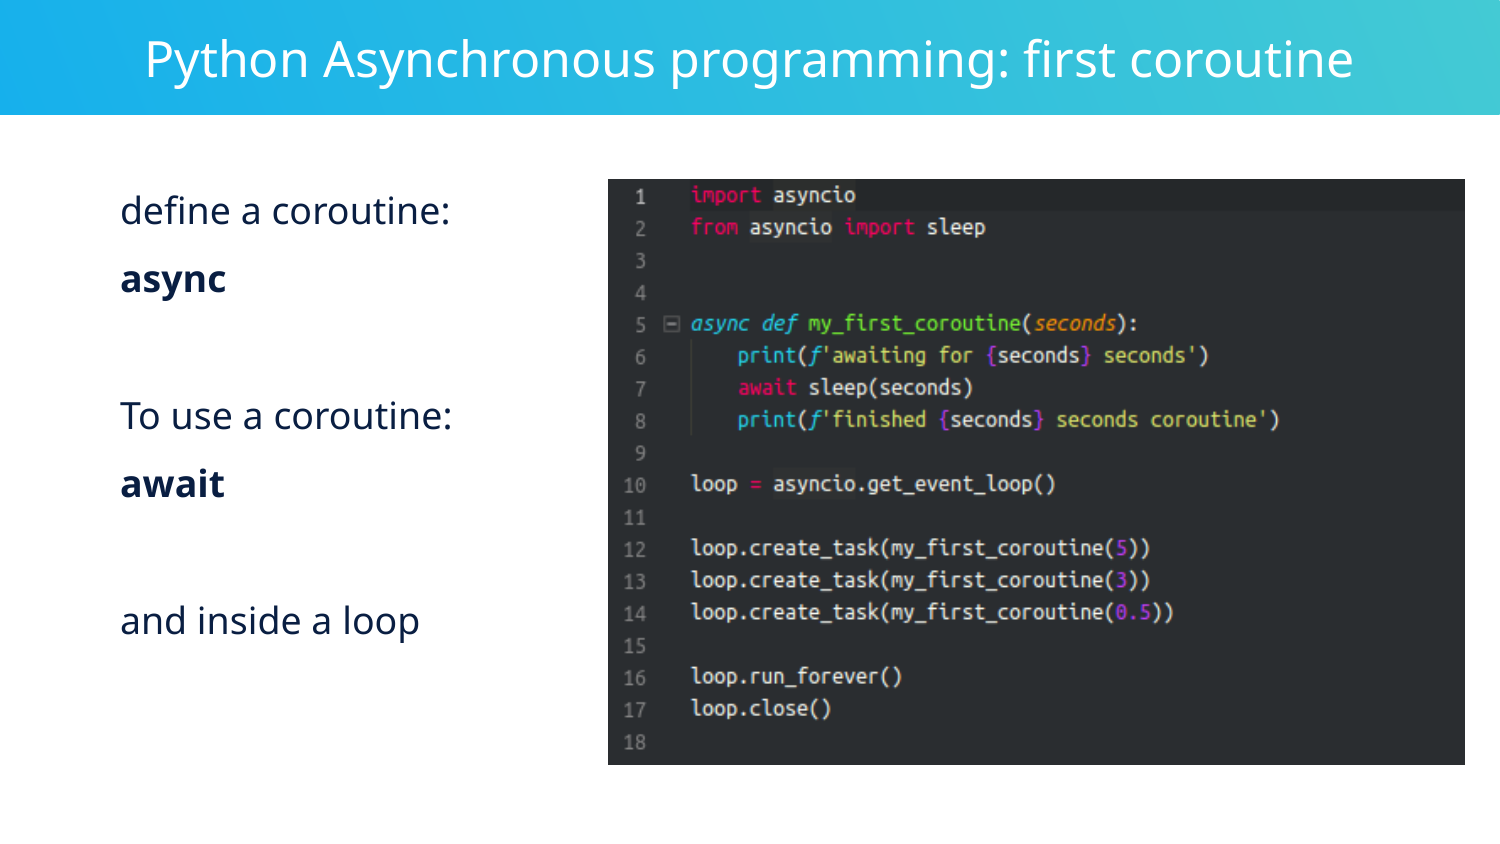

Python Asynchronous programming: first coroutine
define a coroutine:
async
To use a coroutine:
await
and inside a loop